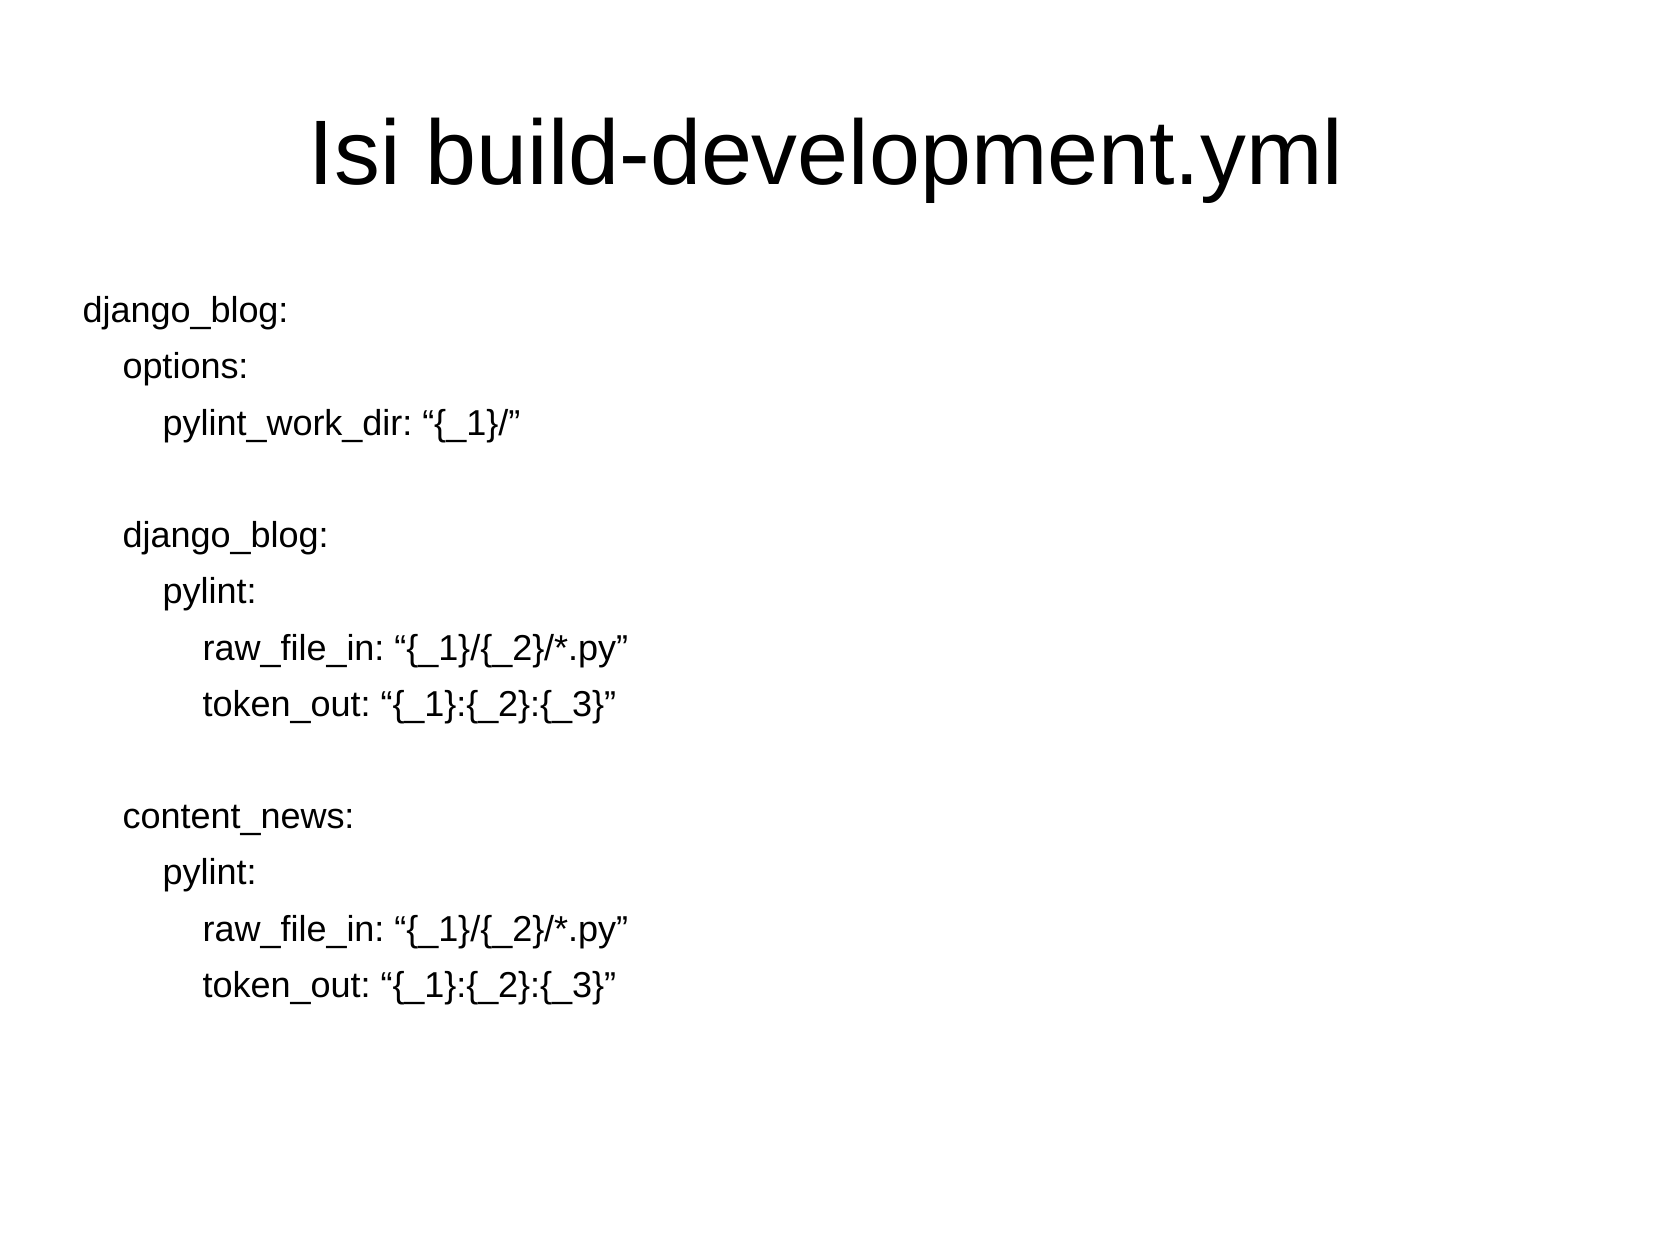

# Isi build-development.yml
django_blog:
 options:
 pylint_work_dir: “{_1}/”
 django_blog:
 pylint:
 raw_file_in: “{_1}/{_2}/*.py”
 token_out: “{_1}:{_2}:{_3}”
 content_news:
 pylint:
 raw_file_in: “{_1}/{_2}/*.py”
 token_out: “{_1}:{_2}:{_3}”